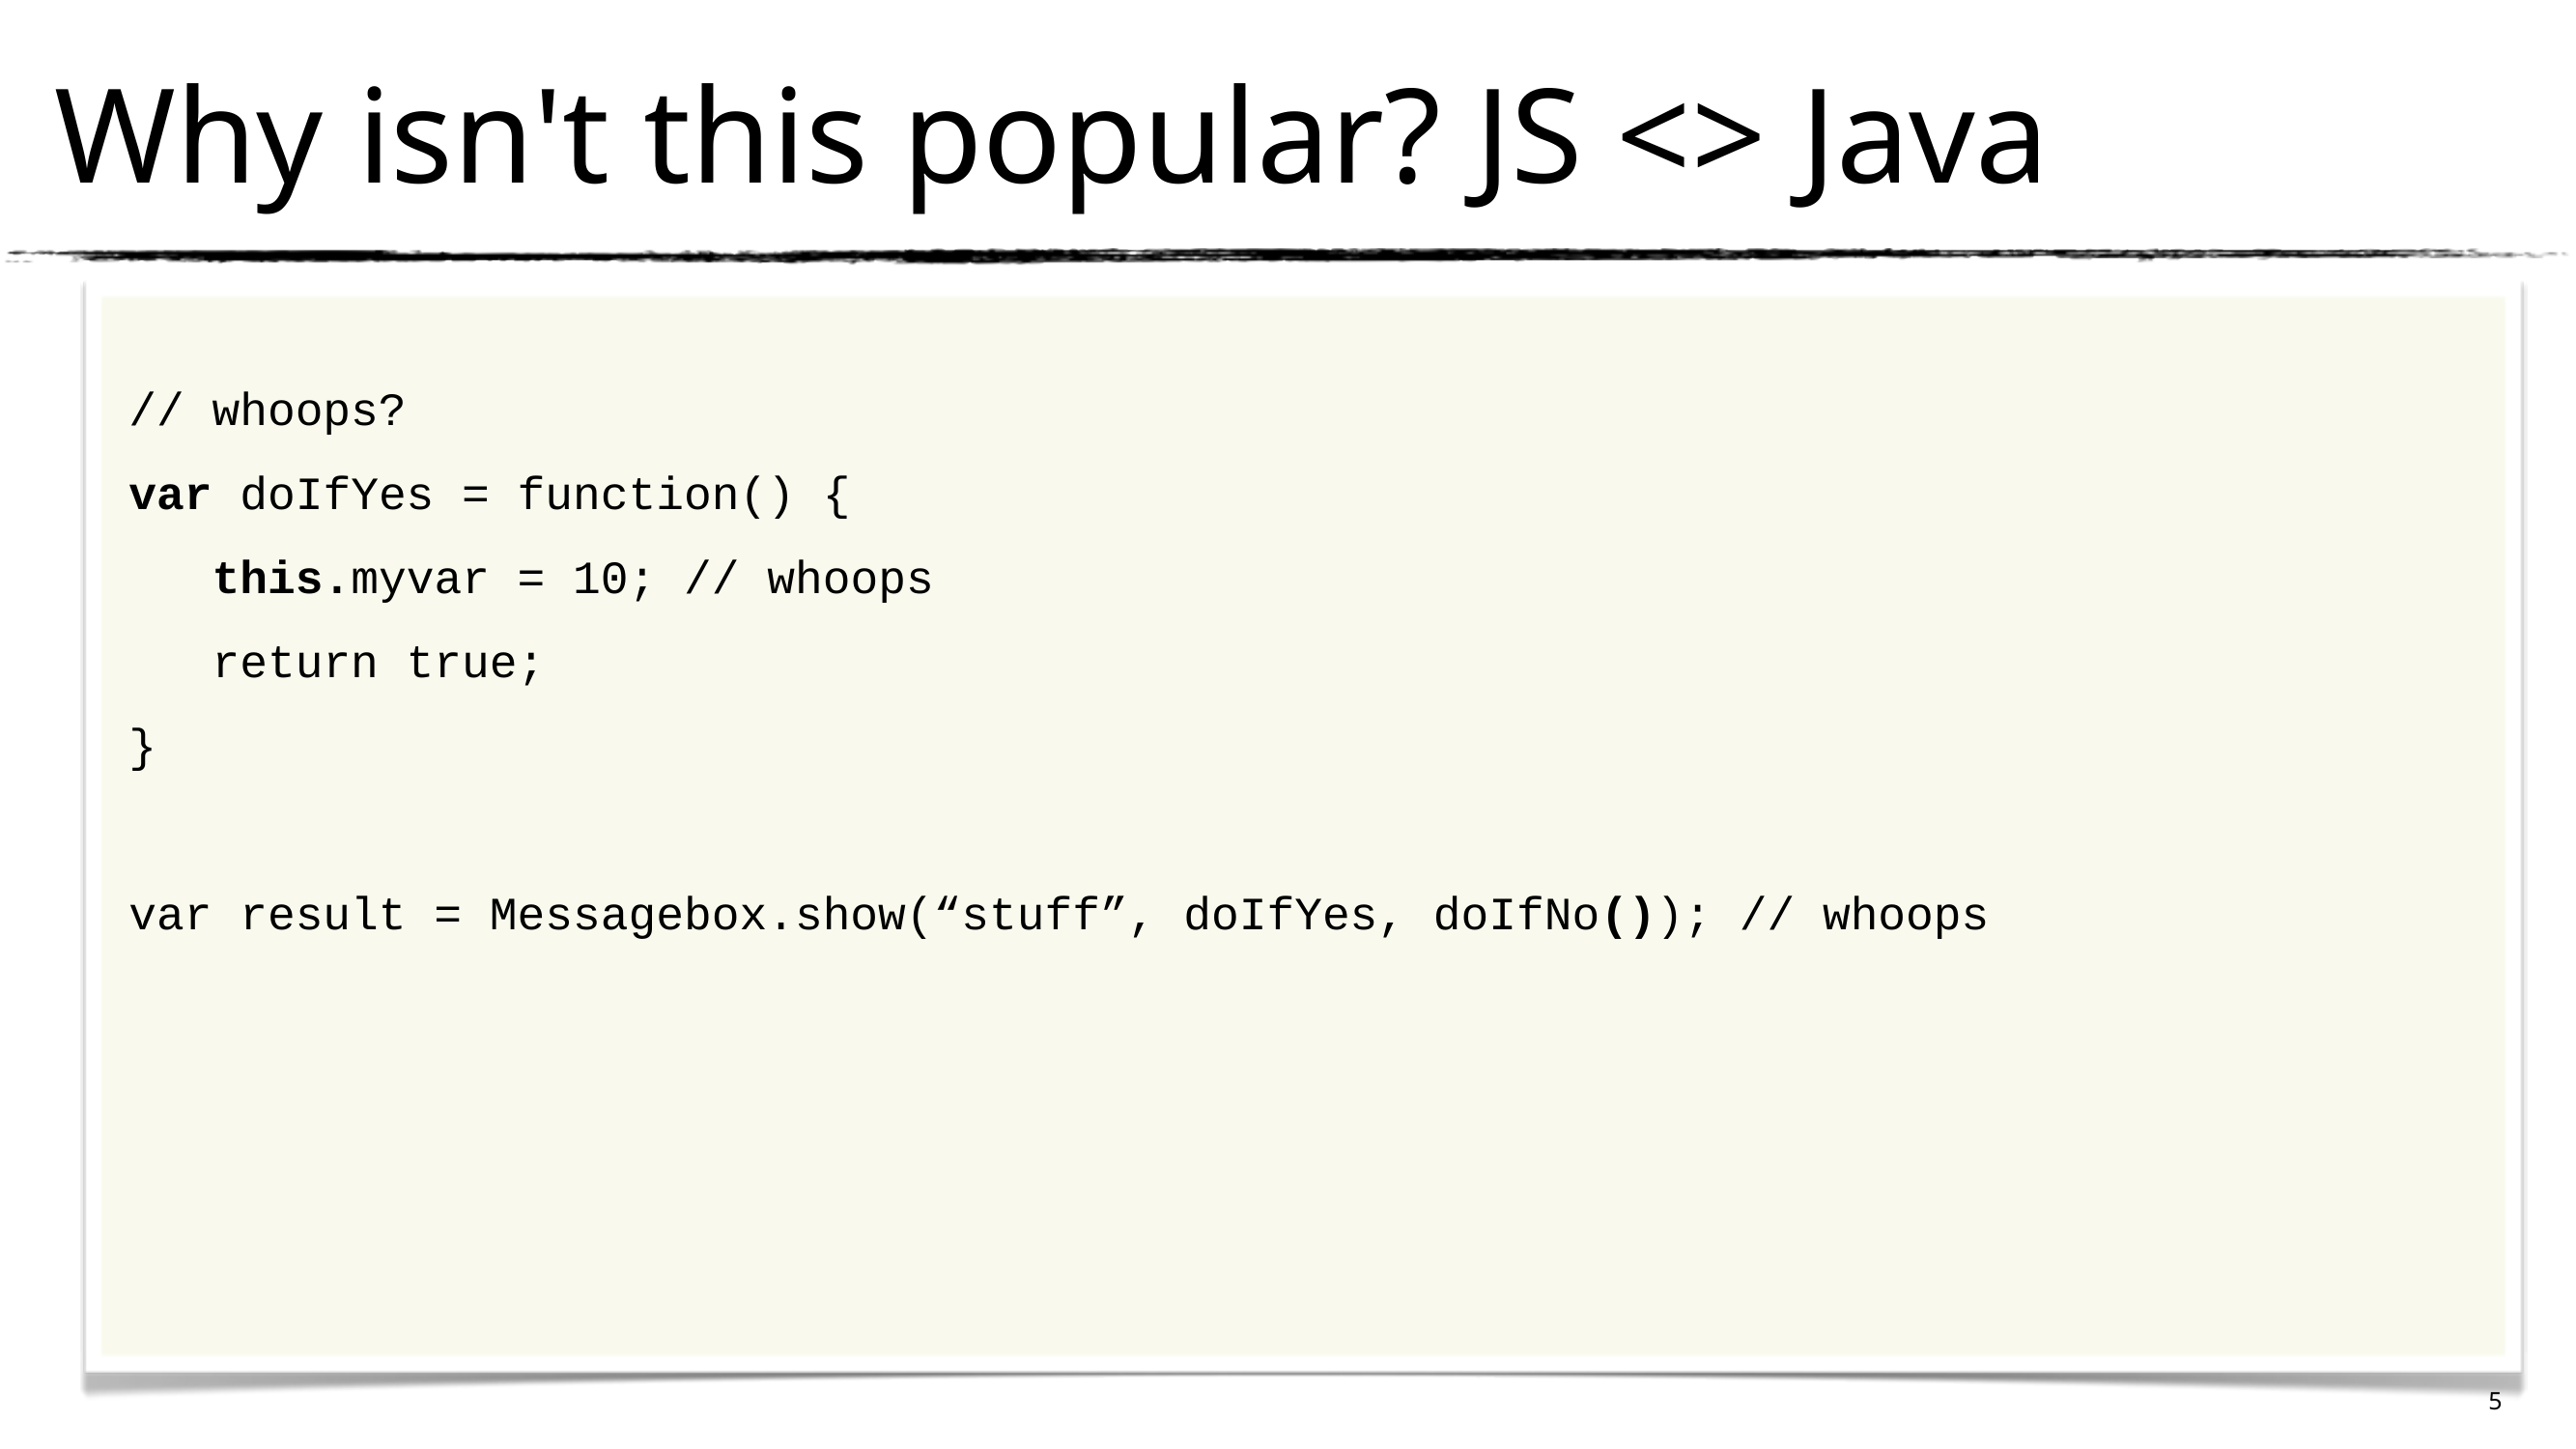

# Why isn't this popular? JS <> Java
// whoops?
var doIfYes = function() {
 this.myvar = 10; // whoops
 return true;
}
var result = Messagebox.show(“stuff”, doIfYes, doIfNo()); // whoops